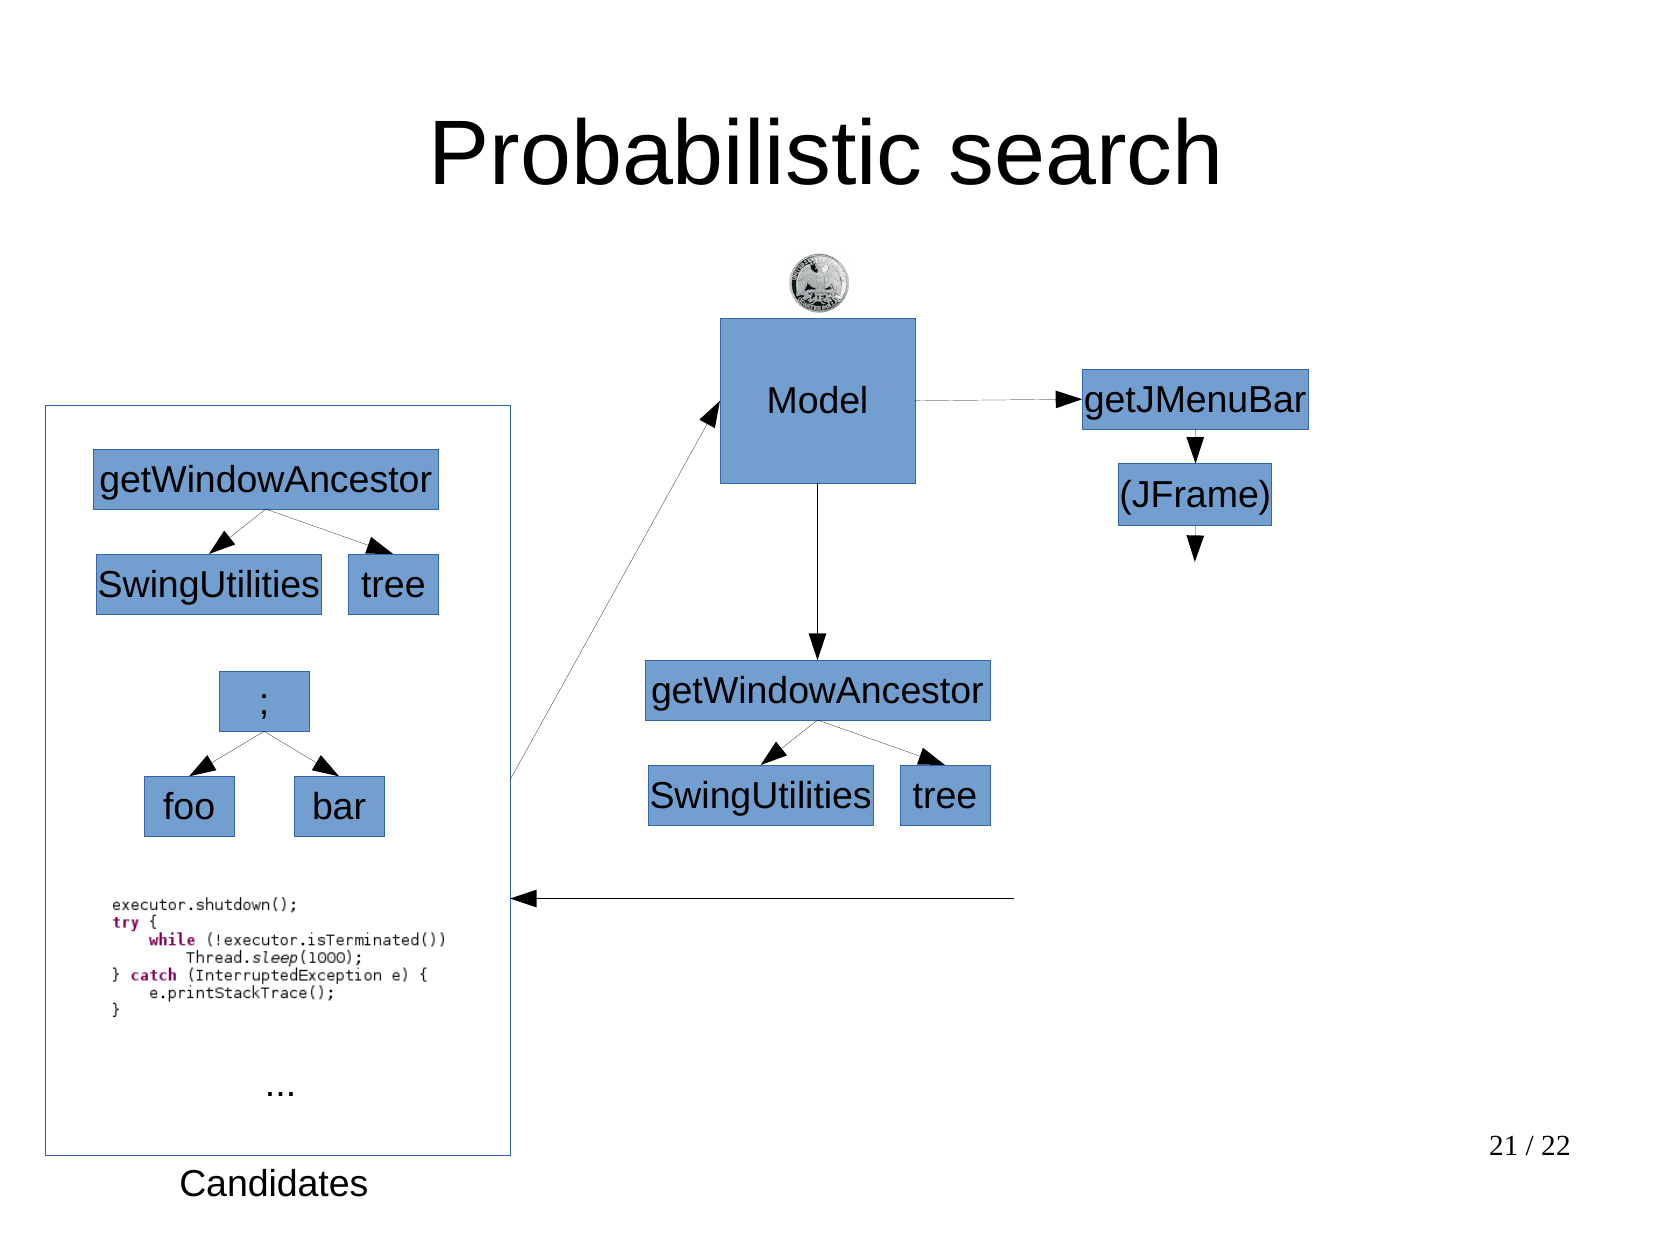

# Probabilistic search
Model
getJMenuBar
(JFrame)
getWindowAncestor
SwingUtilities
tree
getWindowAncestor
SwingUtilities
tree
;
foo
bar
...
21
Candidates